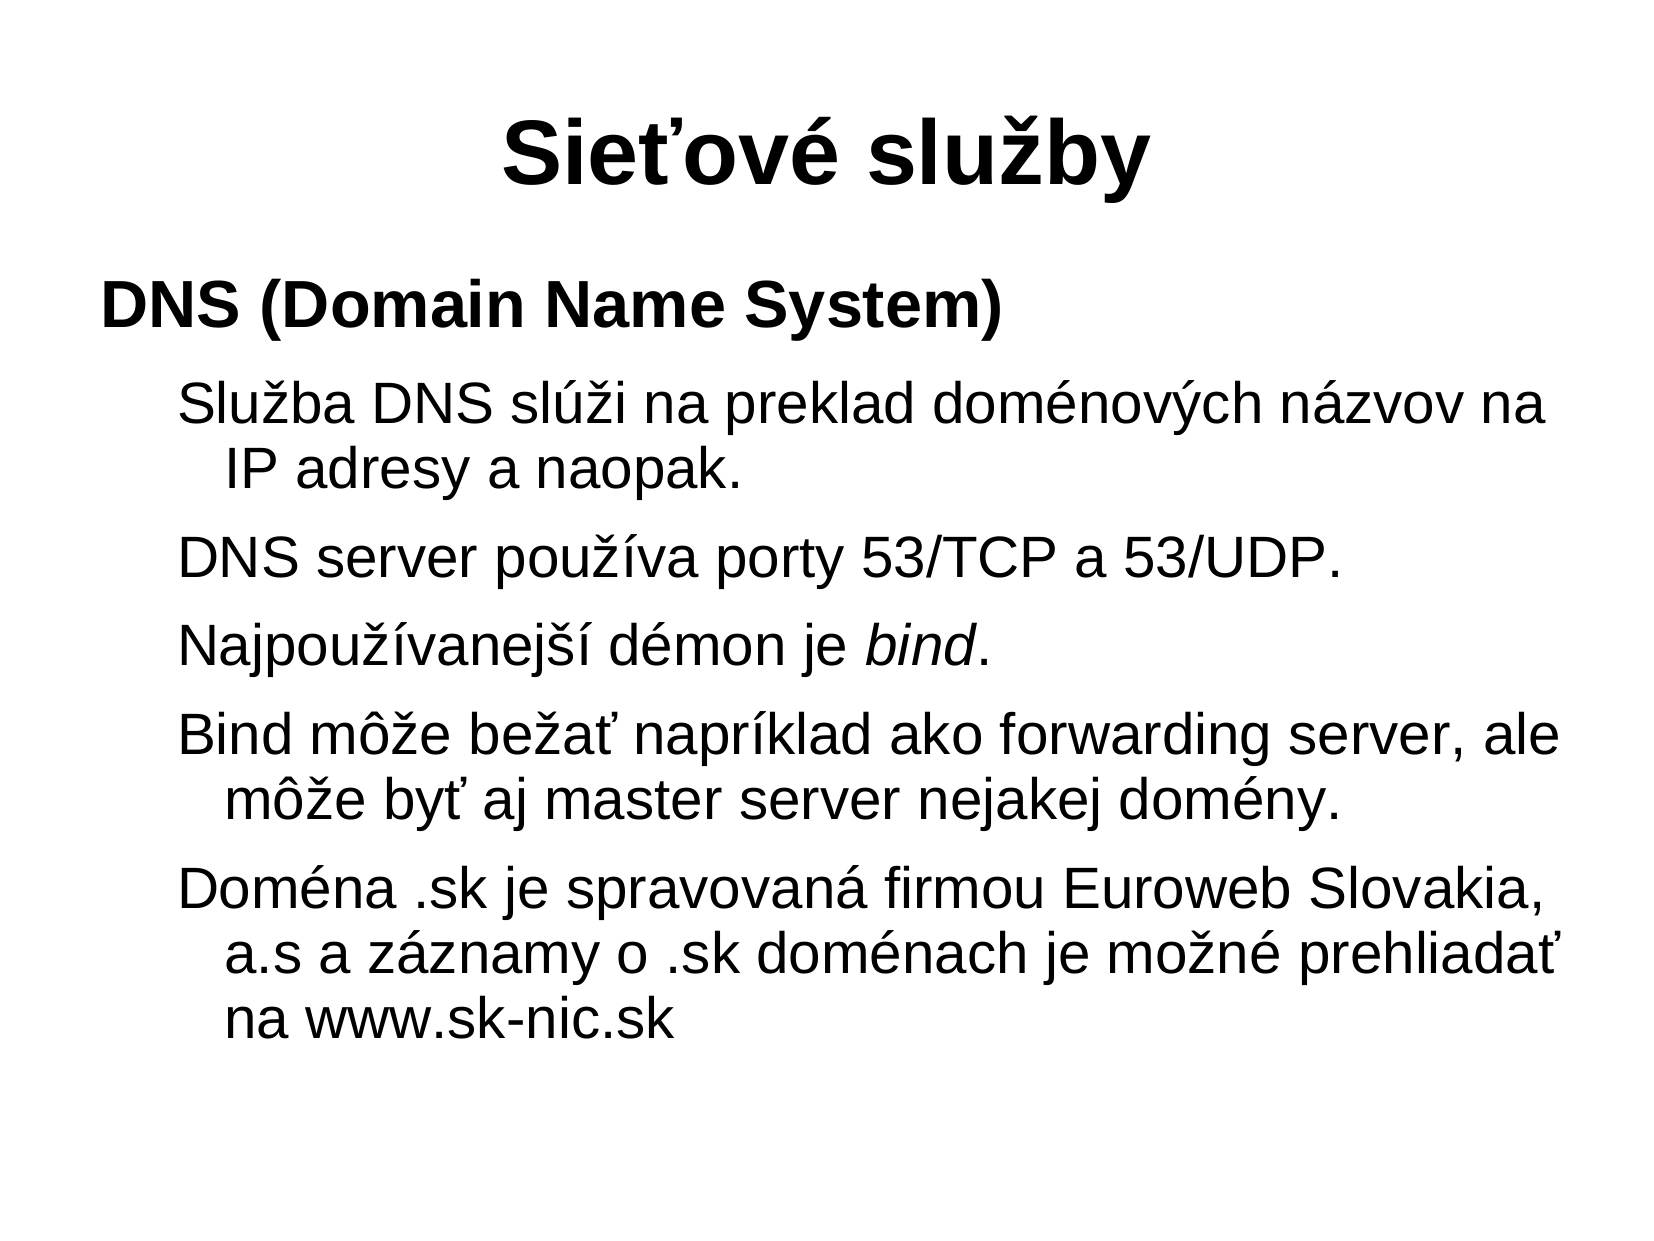

# Sieťové služby
DNS (Domain Name System)
Služba DNS slúži na preklad doménových názvov na IP adresy a naopak.
DNS server používa porty 53/TCP a 53/UDP.
Najpoužívanejší démon je bind.
Bind môže bežať napríklad ako forwarding server, ale môže byť aj master server nejakej domény.
Doména .sk je spravovaná firmou Euroweb Slovakia, a.s a záznamy o .sk doménach je možné prehliadať na www.sk-nic.sk